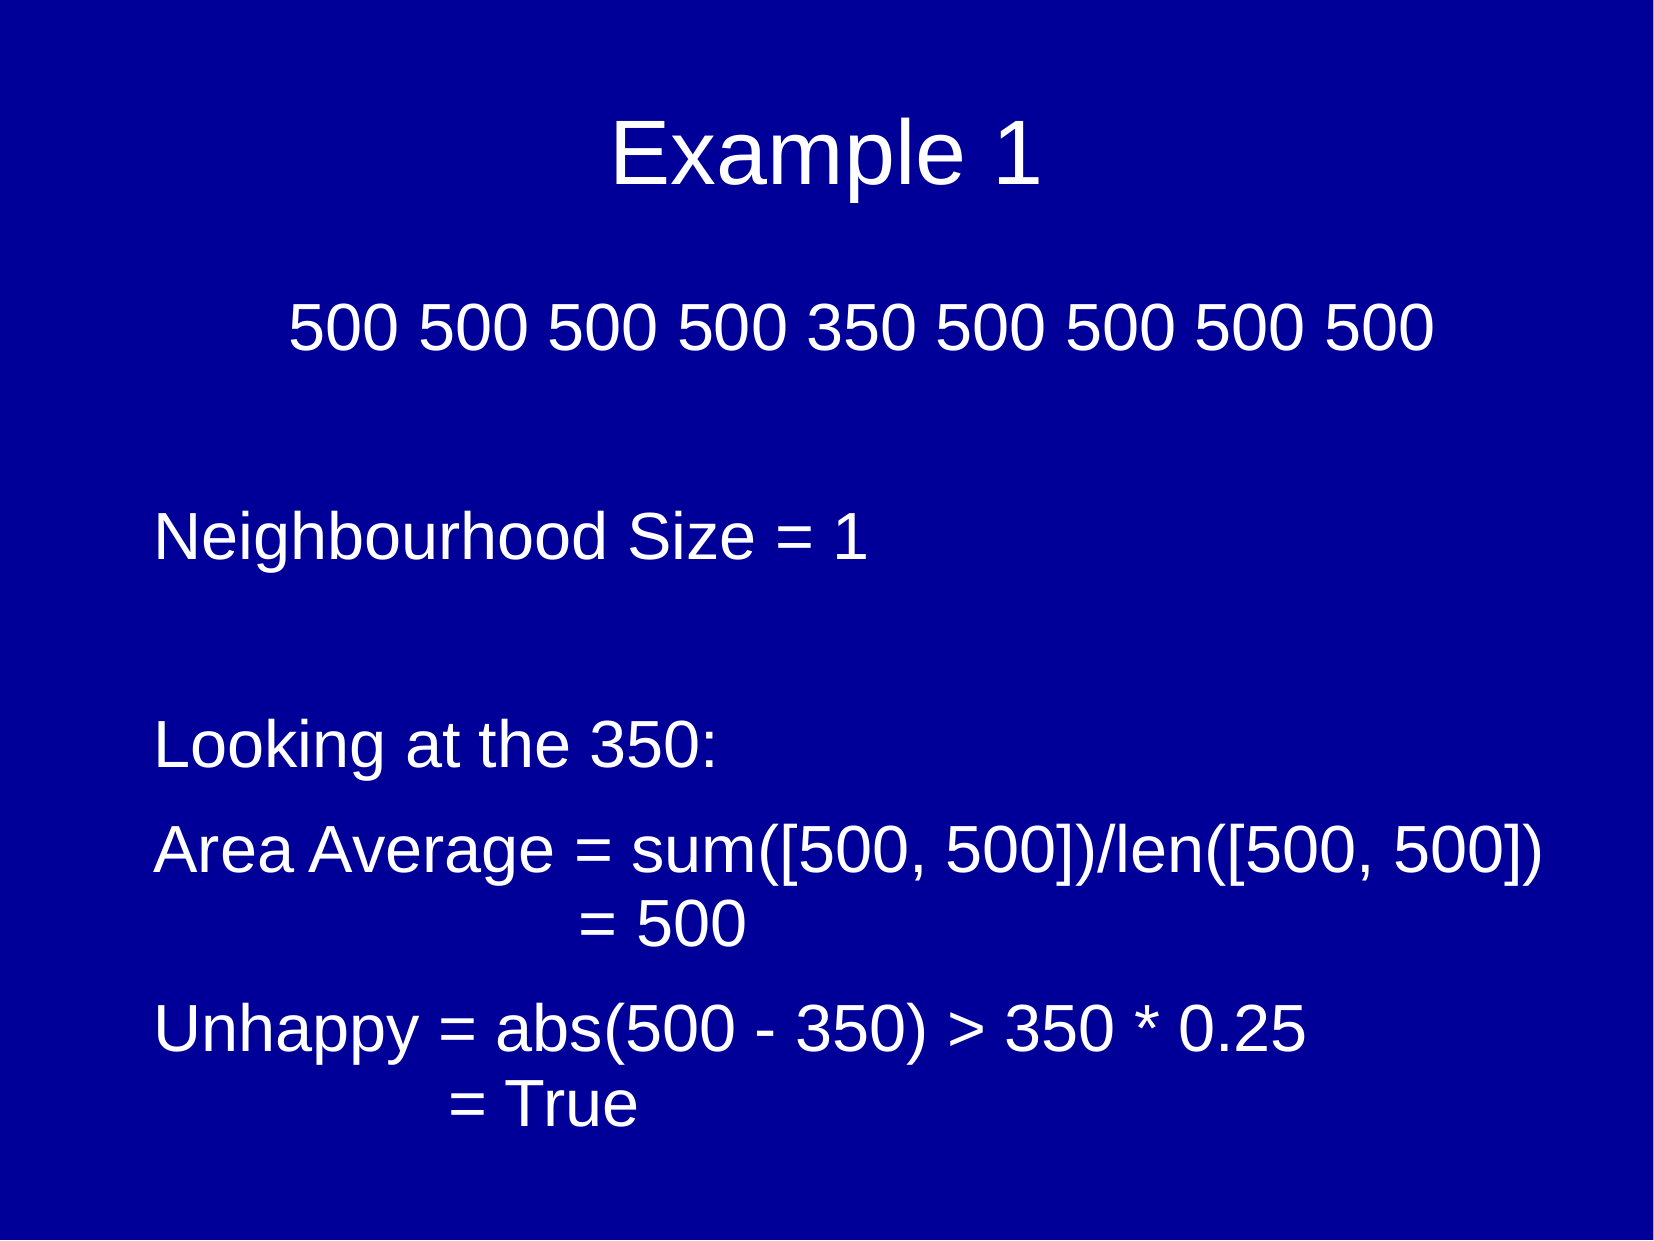

# Example 1
500 500 500 500 350 500 500 500 500
Neighbourhood Size = 1
Looking at the 350:
Area Average = sum([500, 500])/len([500, 500])
 = 500
Unhappy = abs(500 - 350) > 350 * 0.25
 = True